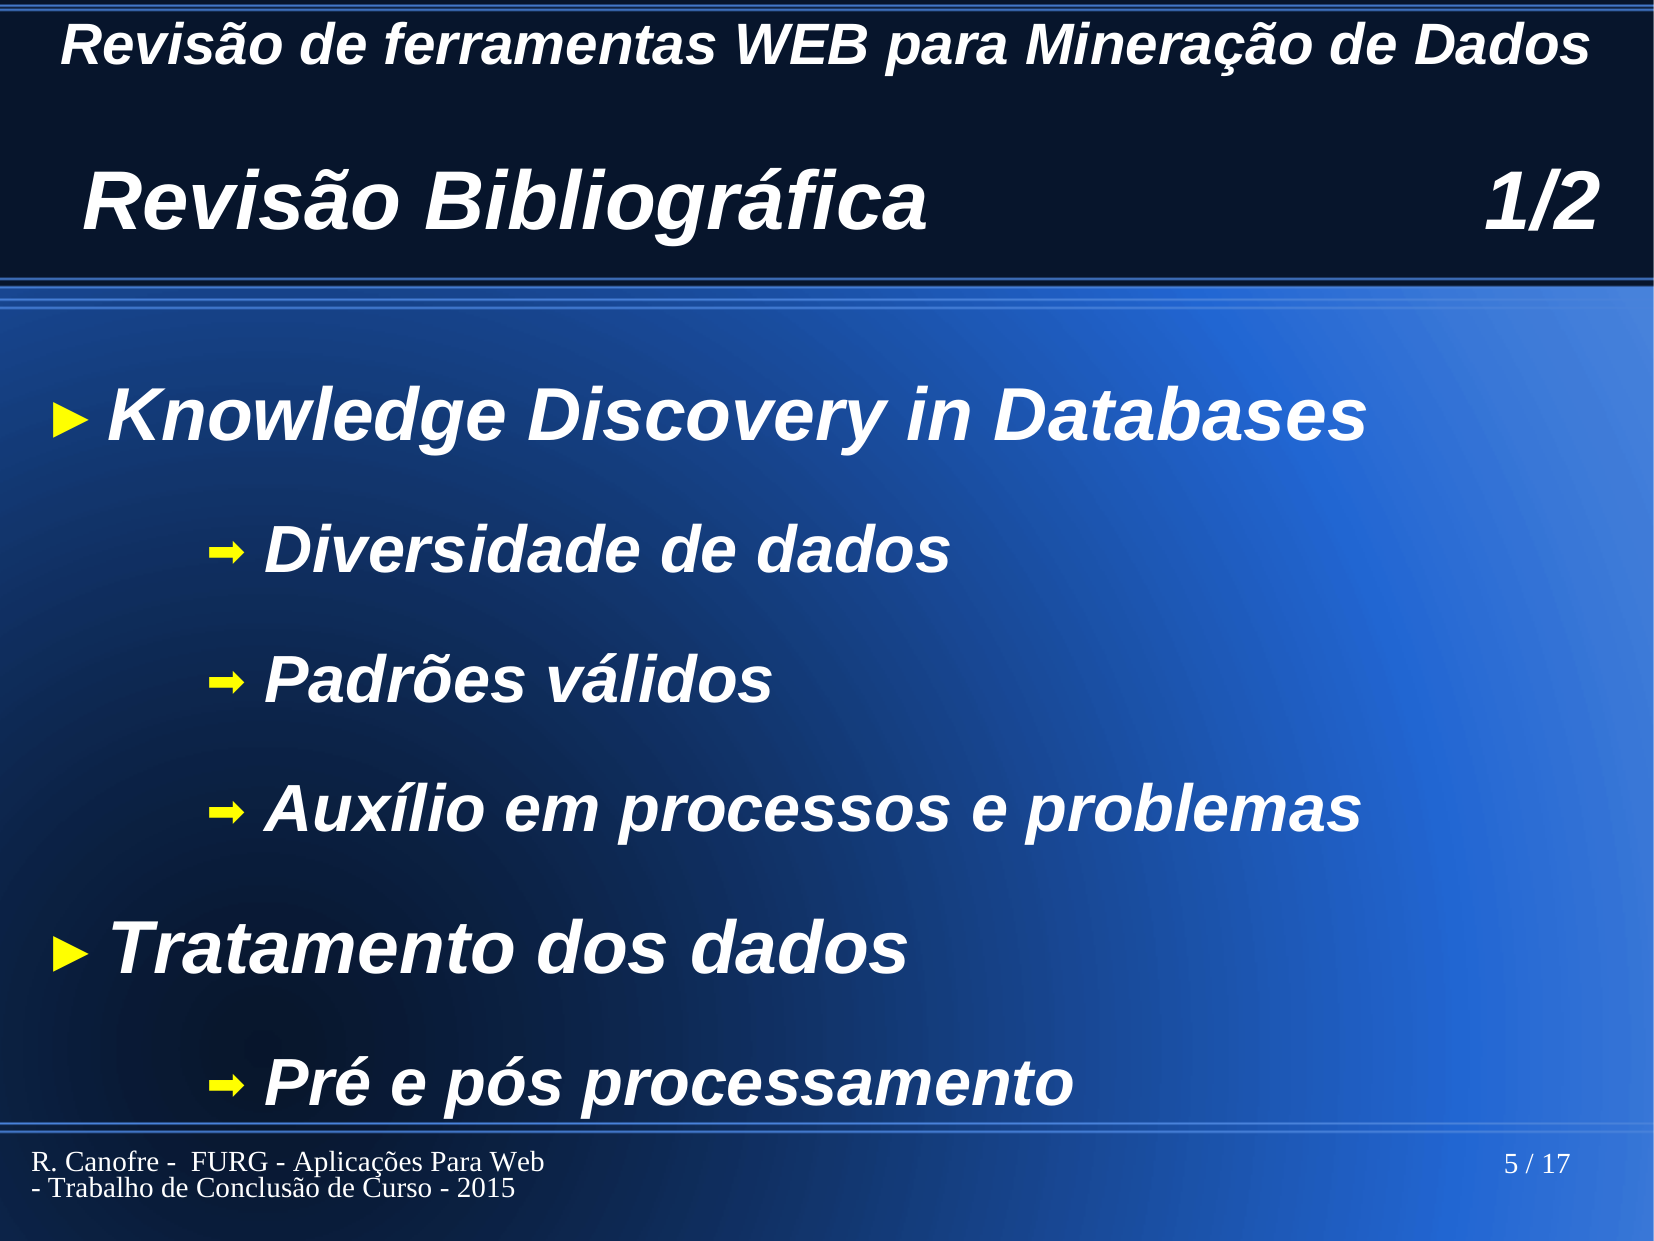

Revisão de ferramentas WEB para Mineração de Dados
Revisão Bibliográfica 1/2
# Knowledge Discovery in Databases
 Diversidade de dados
 Padrões válidos
 Auxílio em processos e problemas
 Tratamento dos dados
 Pré e pós processamento
R. Canofre - FURG - Aplicações Para Web - Trabalho de Conclusão de Curso - 2015
5